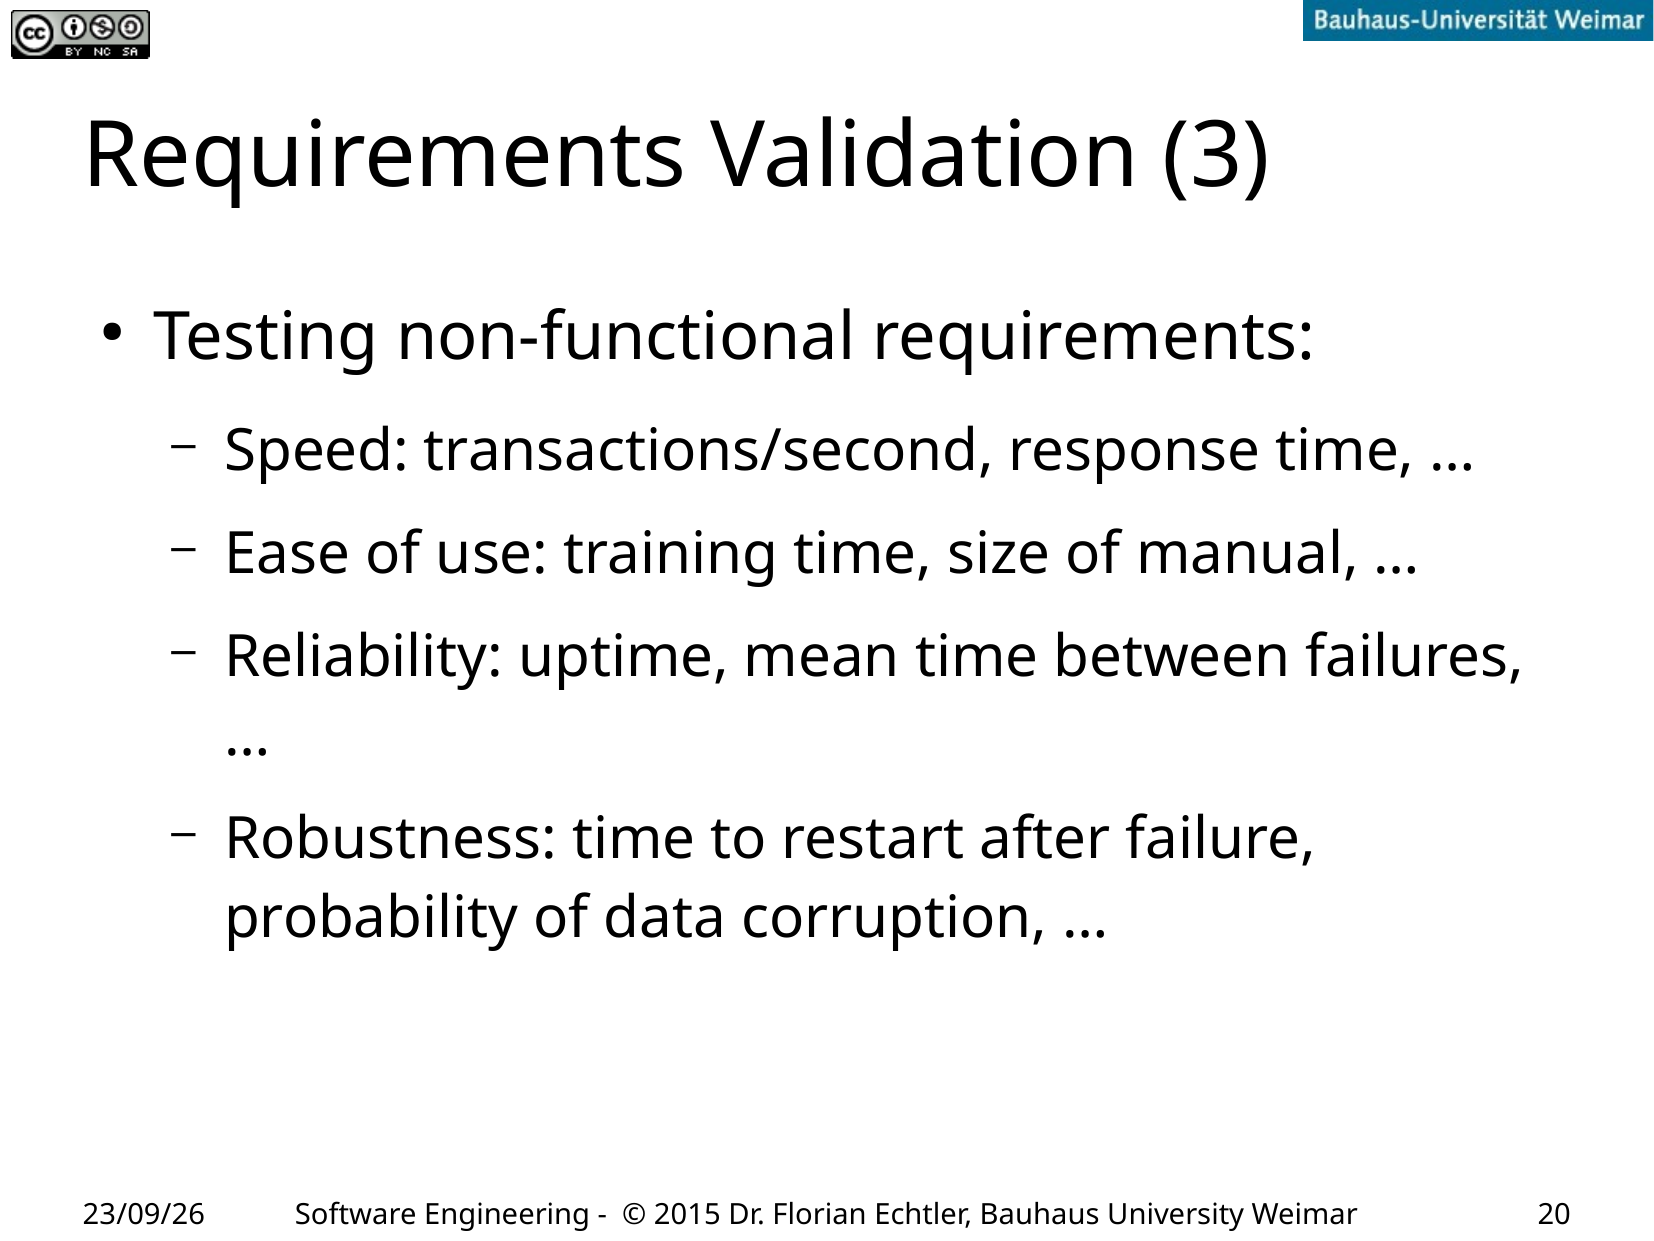

# Requirements Validation (3)
Testing non-functional requirements:
Speed: transactions/second, response time, …
Ease of use: training time, size of manual, …
Reliability: uptime, mean time between failures, …
Robustness: time to restart after failure, probability of data corruption, …
Software Engineering - © 2015 Dr. Florian Echtler, Bauhaus University Weimar
20